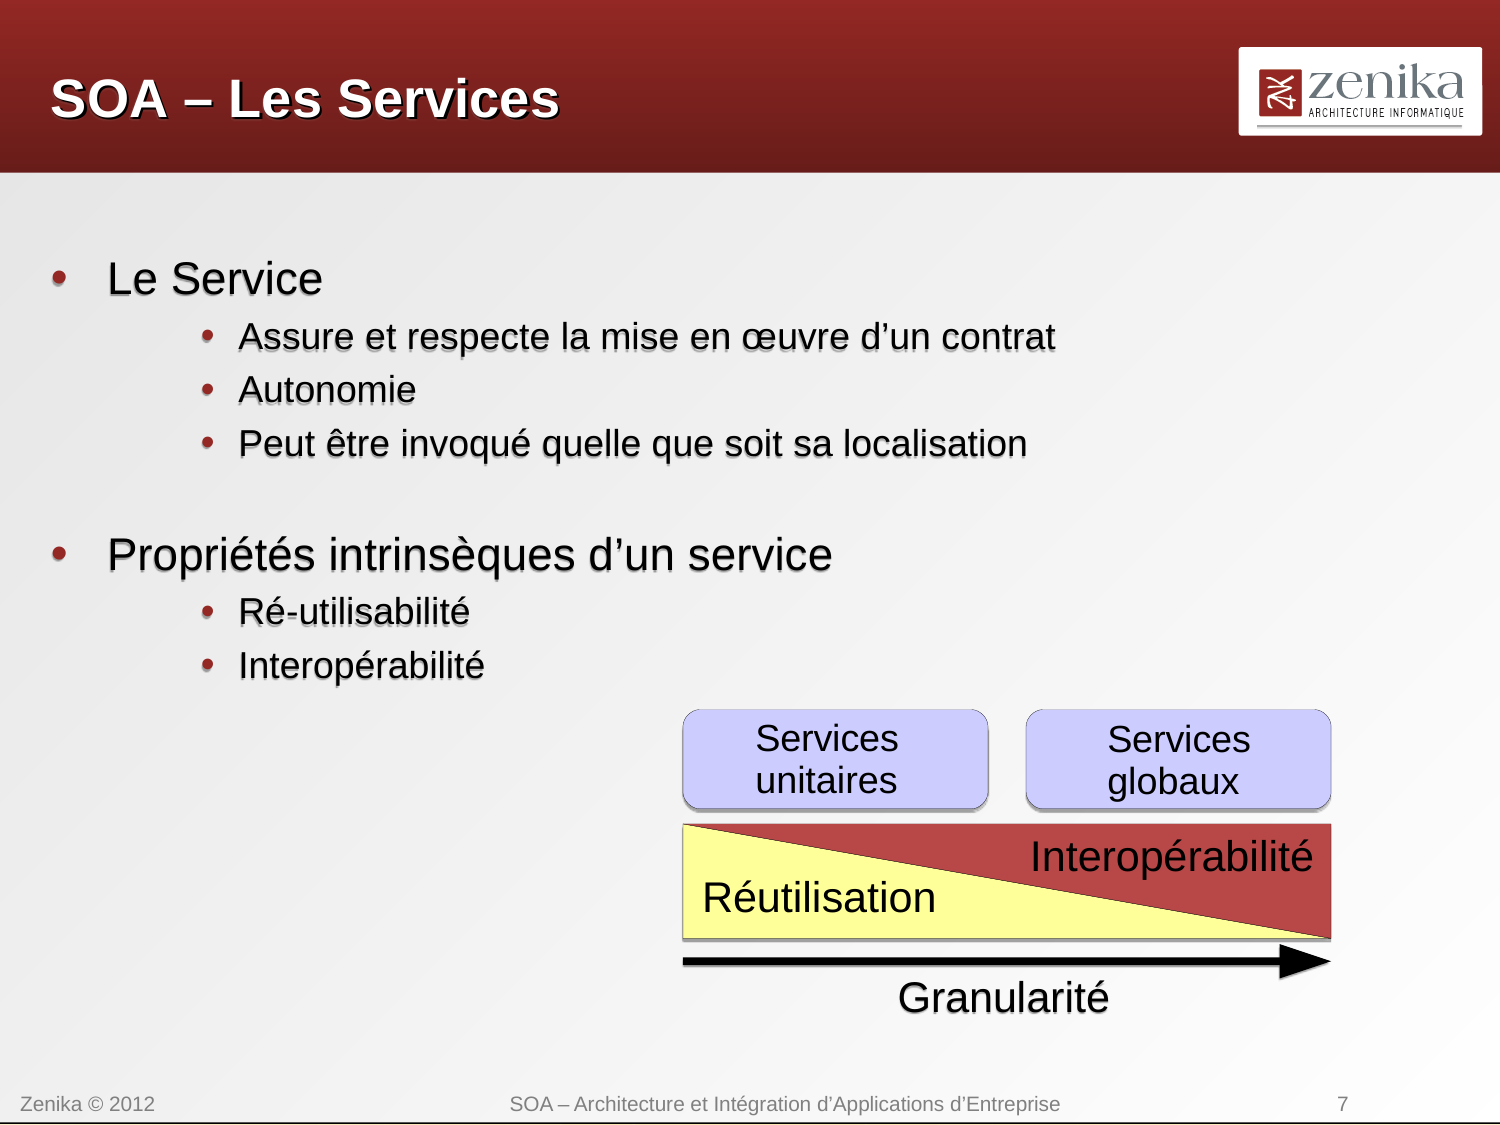

# SOA – Les Services
Le Service
Assure et respecte la mise en œuvre d’un contrat
Autonomie
Peut être invoqué quelle que soit sa localisation
Propriétés intrinsèques d’un service
Ré-utilisabilité
Interopérabilité